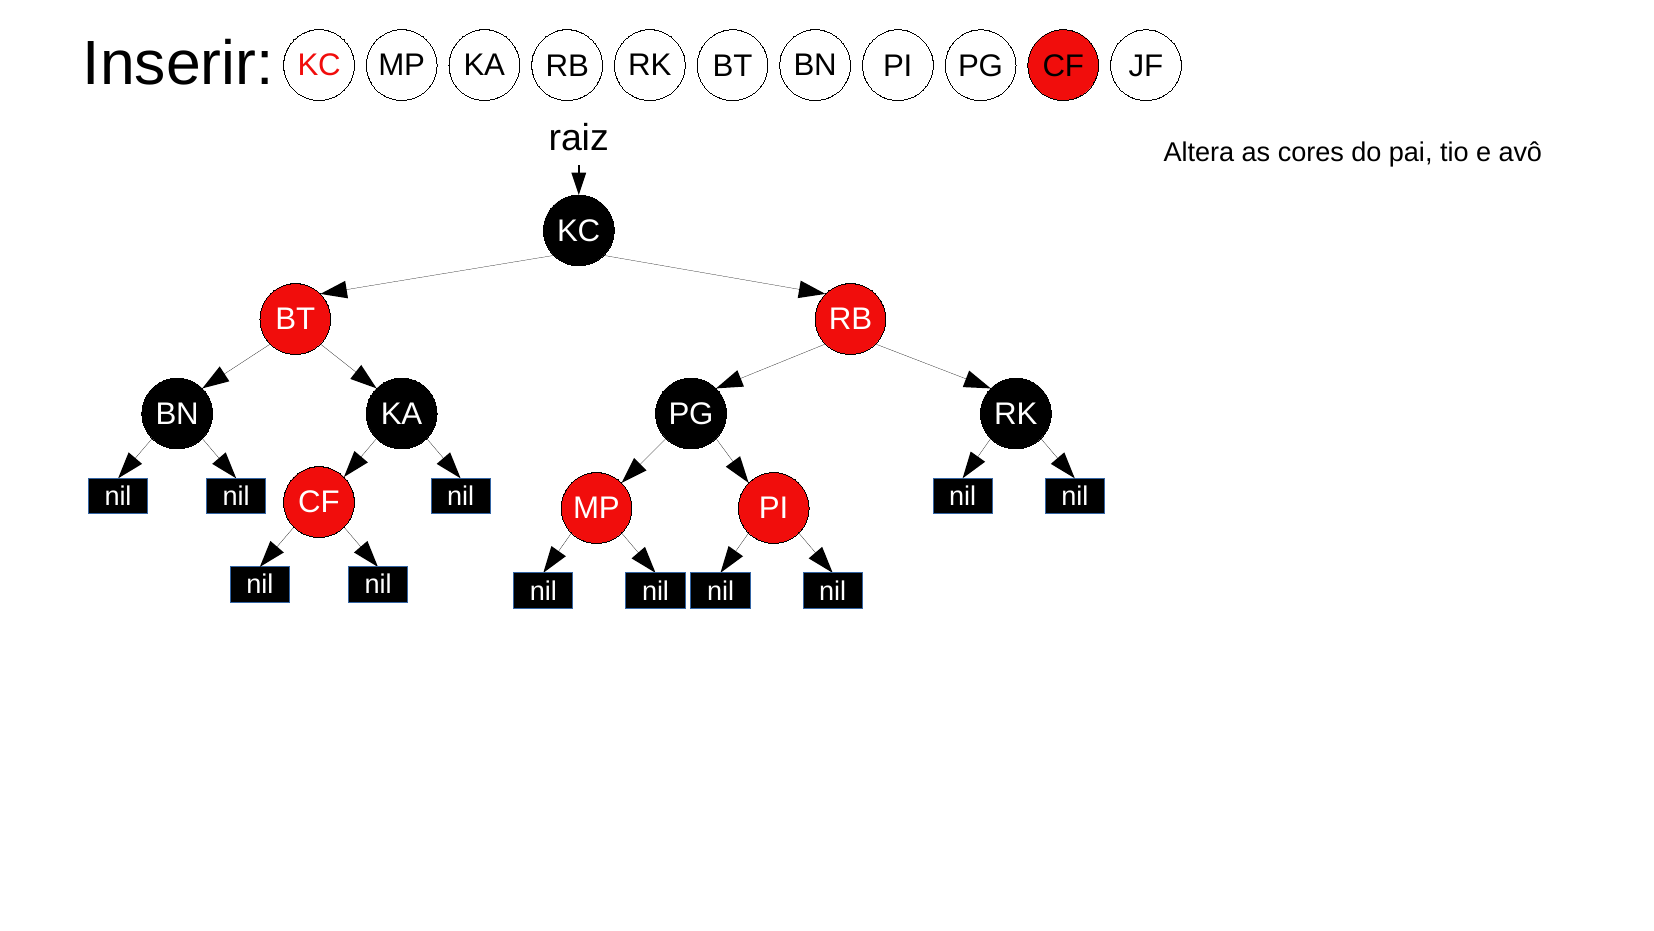

# Inserir:
KC
KC
MP
LAT
KA
LAT
RK
BN
RB
BT
PI
CF
PG
JF
raiz
Altera as cores do pai, tio e avô
KC
BT
RB
BN
KA
PG
RK
CF
MP
PI
nil
nil
nil
nil
nil
nil
nil
nil
nil
nil
nil